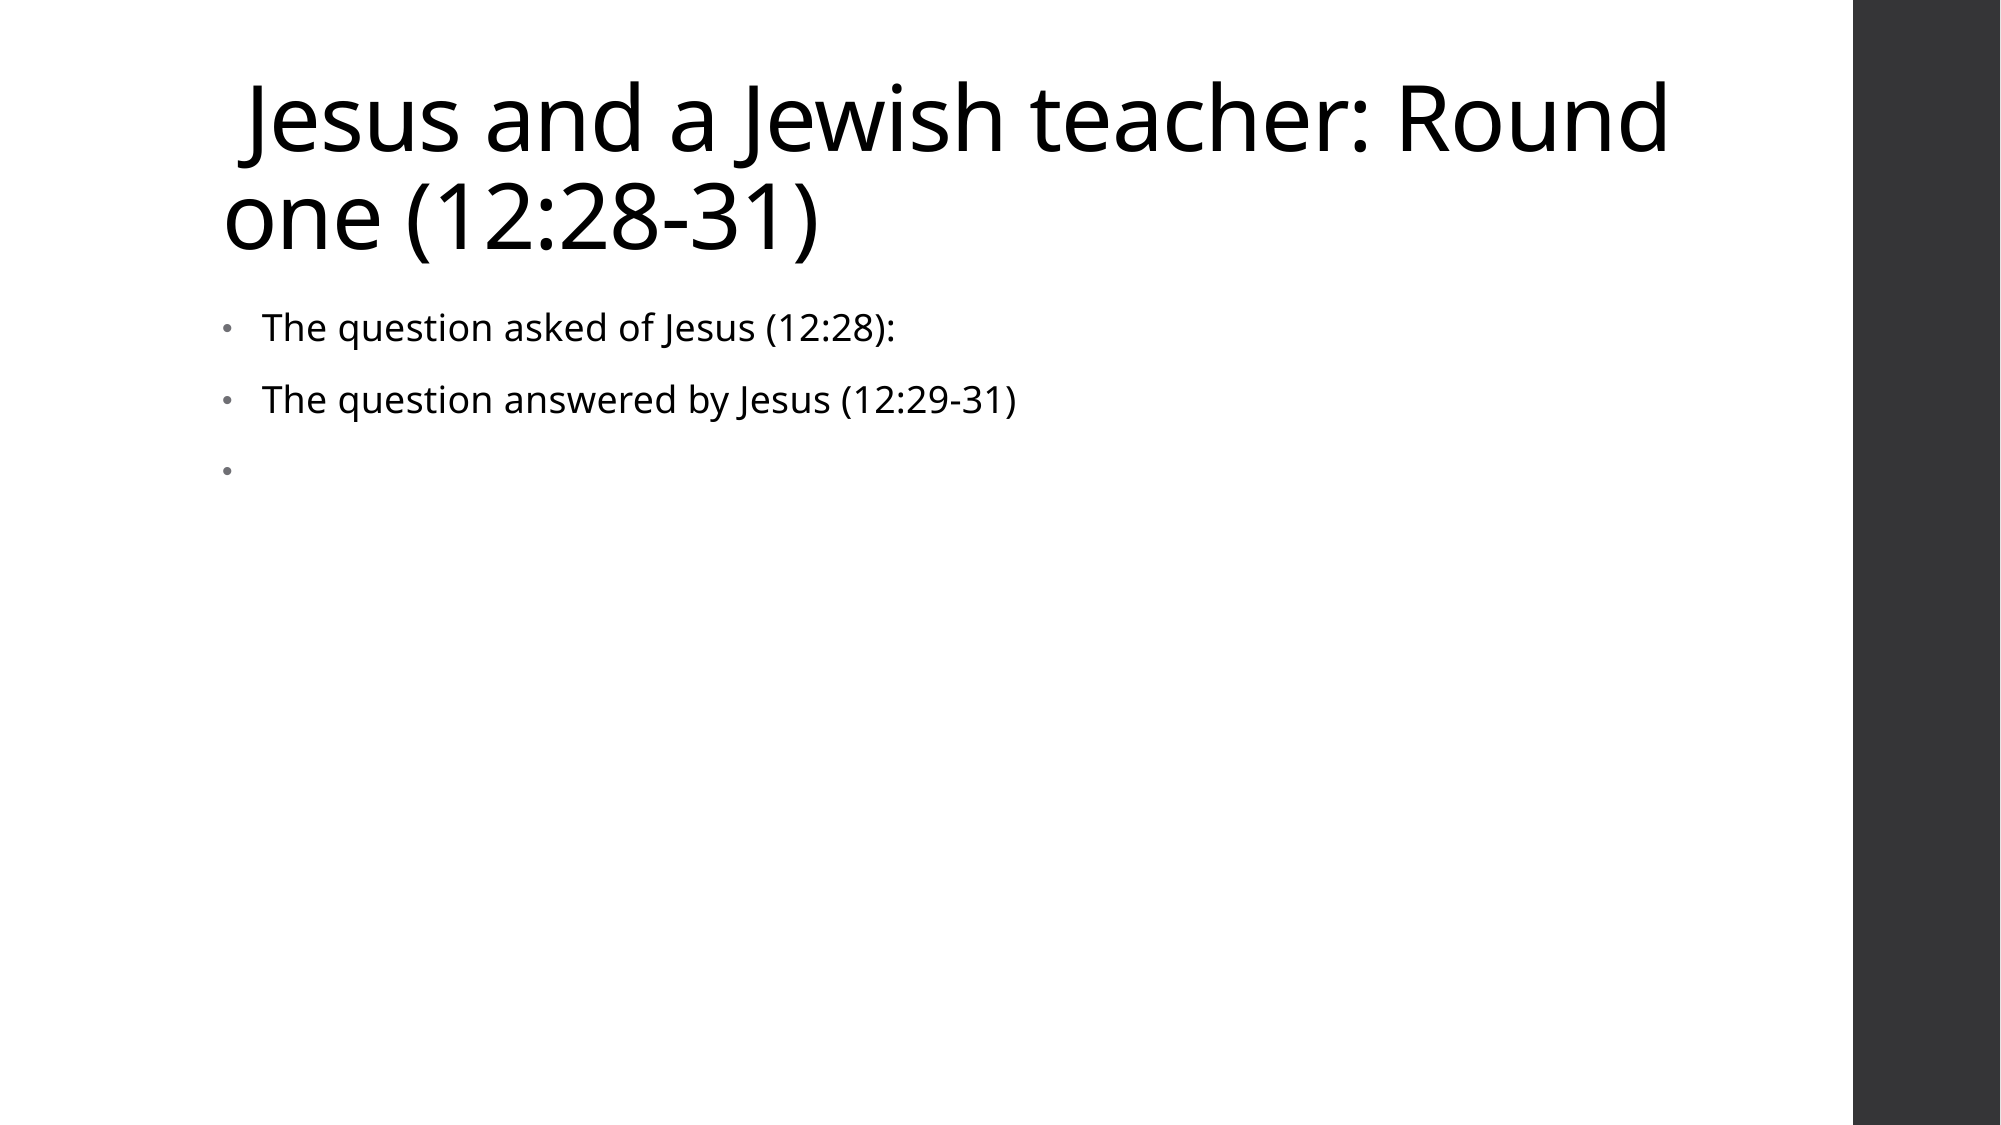

# Jesus and a Jewish teacher: Round one (12:28-31)
 The question asked of Jesus (12:28):
 The question answered by Jesus (12:29-31)